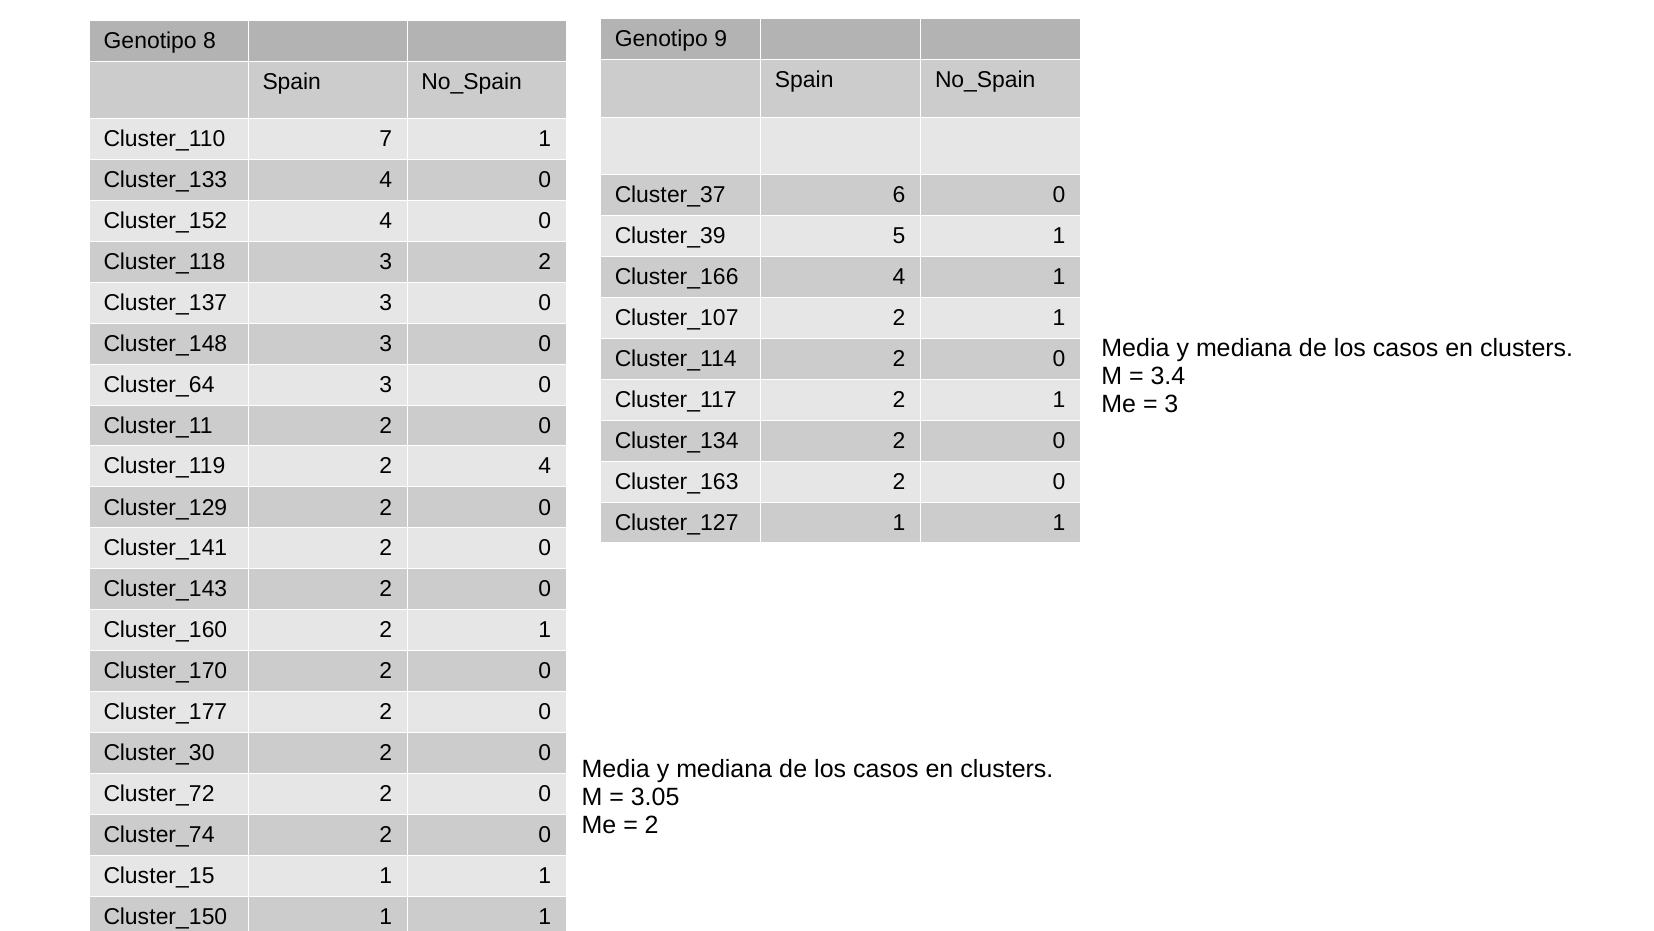

| Genotipo 9 | | |
| --- | --- | --- |
| | Spain | No\_Spain |
| | | |
| Cluster\_37 | 6 | 0 |
| Cluster\_39 | 5 | 1 |
| Cluster\_166 | 4 | 1 |
| Cluster\_107 | 2 | 1 |
| Cluster\_114 | 2 | 0 |
| Cluster\_117 | 2 | 1 |
| Cluster\_134 | 2 | 0 |
| Cluster\_163 | 2 | 0 |
| Cluster\_127 | 1 | 1 |
| Genotipo 8 | | |
| --- | --- | --- |
| | Spain | No\_Spain |
| Cluster\_110 | 7 | 1 |
| Cluster\_133 | 4 | 0 |
| Cluster\_152 | 4 | 0 |
| Cluster\_118 | 3 | 2 |
| Cluster\_137 | 3 | 0 |
| Cluster\_148 | 3 | 0 |
| Cluster\_64 | 3 | 0 |
| Cluster\_11 | 2 | 0 |
| Cluster\_119 | 2 | 4 |
| Cluster\_129 | 2 | 0 |
| Cluster\_141 | 2 | 0 |
| Cluster\_143 | 2 | 0 |
| Cluster\_160 | 2 | 1 |
| Cluster\_170 | 2 | 0 |
| Cluster\_177 | 2 | 0 |
| Cluster\_30 | 2 | 0 |
| Cluster\_72 | 2 | 0 |
| Cluster\_74 | 2 | 0 |
| Cluster\_15 | 1 | 1 |
| Cluster\_150 | 1 | 1 |
Media y mediana de los casos en clusters.
M = 3.4
Me = 3
Media y mediana de los casos en clusters.
M = 3.05
Me = 2